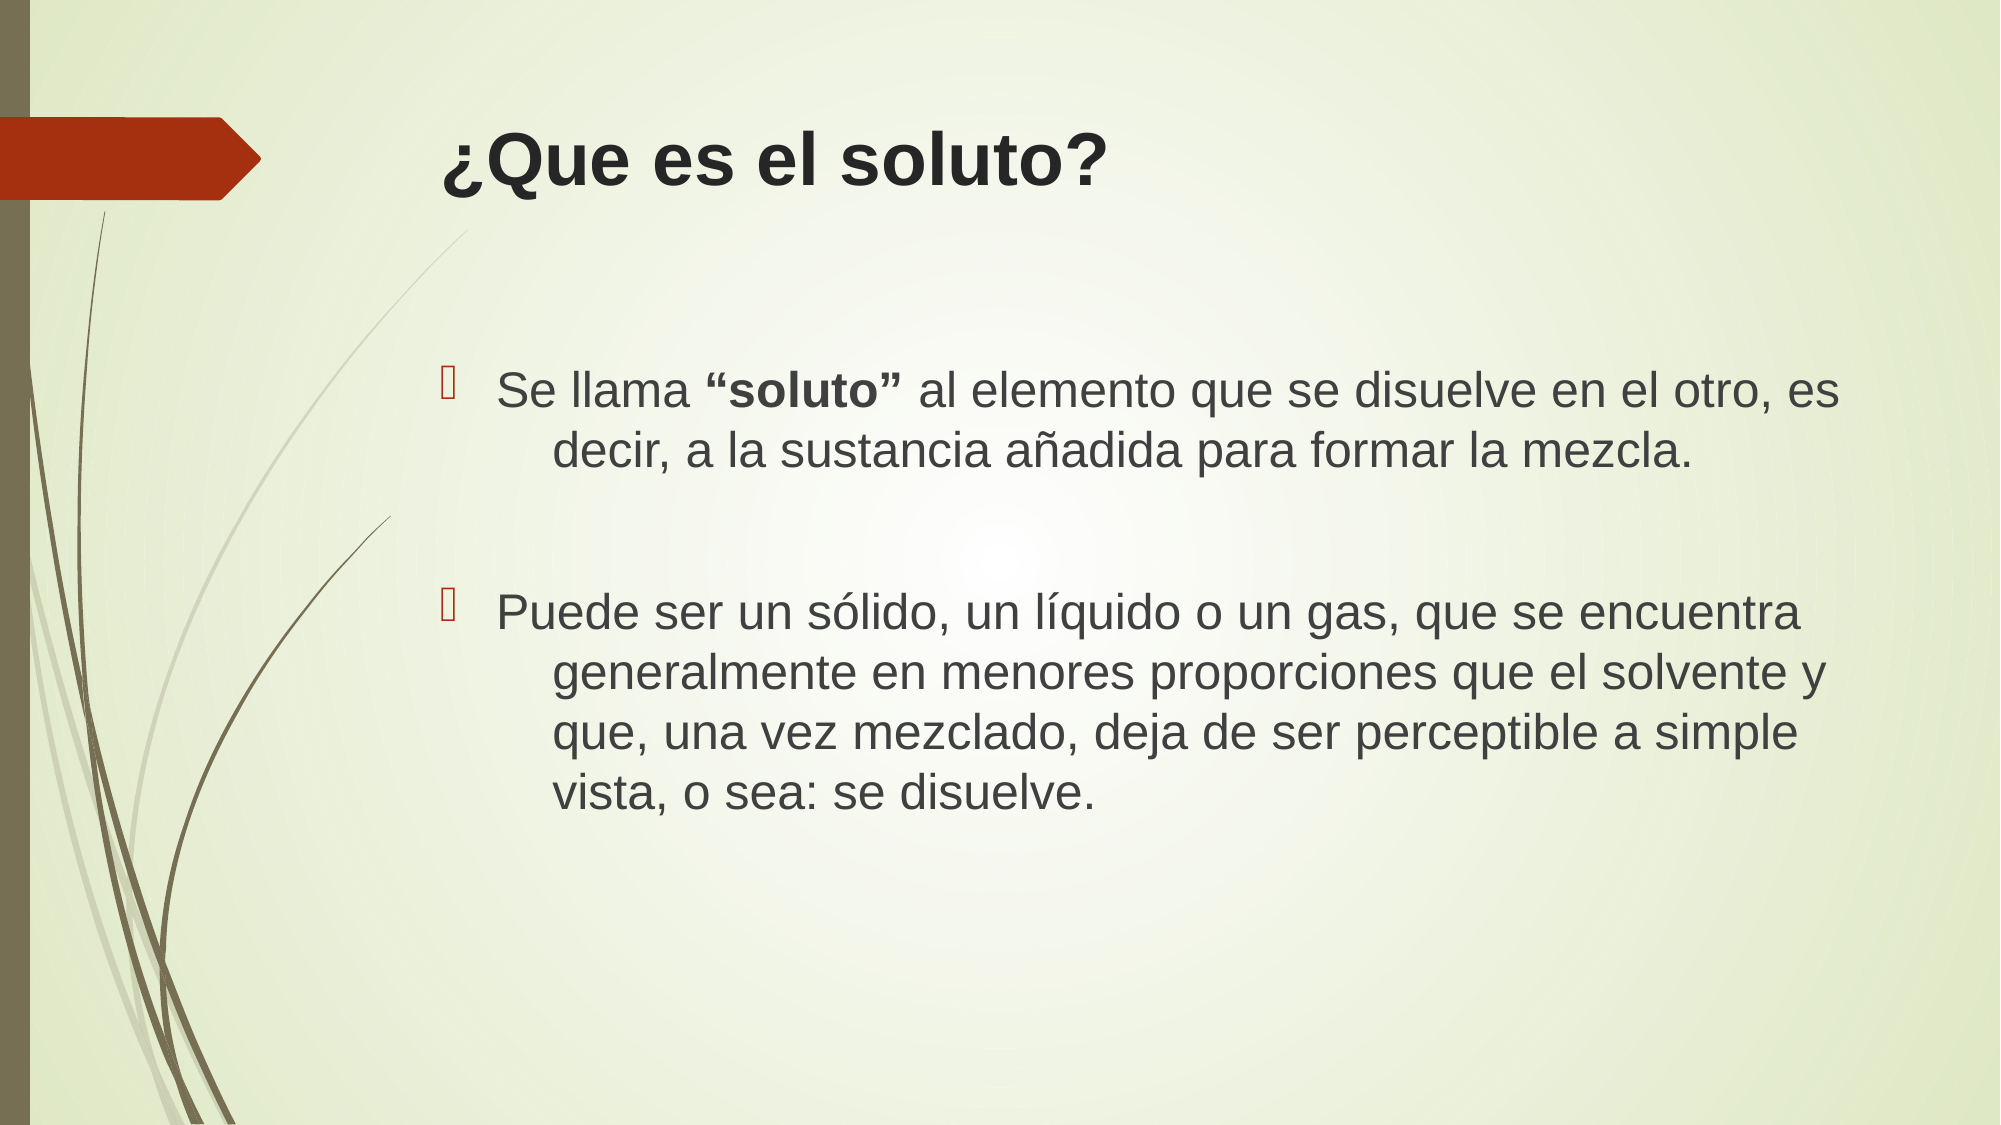

# ¿Que es el soluto?
Se llama “soluto” al elemento que se disuelve en el otro, es decir, a la sustancia añadida para formar la mezcla.
Puede ser un sólido, un líquido o un gas, que se encuentra generalmente en menores proporciones que el solvente y que, una vez mezclado, deja de ser perceptible a simple vista, o sea: se disuelve.